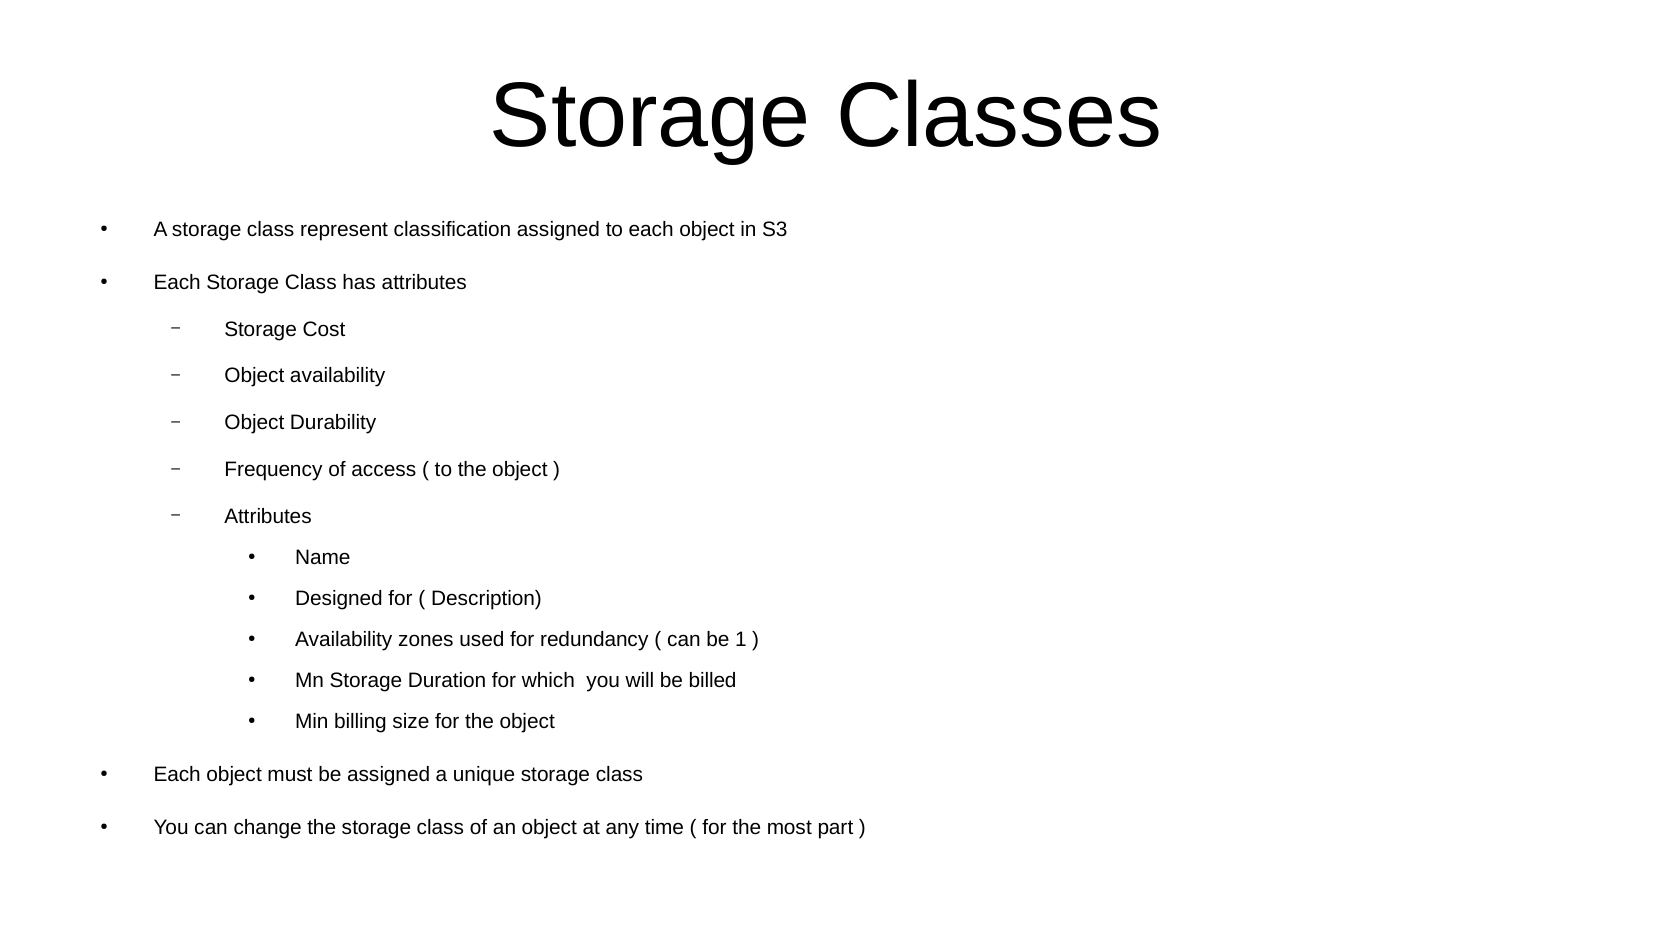

# Storage Classes
A storage class represent classification assigned to each object in S3
Each Storage Class has attributes
Storage Cost
Object availability
Object Durability
Frequency of access ( to the object )
Attributes
Name
Designed for ( Description)
Availability zones used for redundancy ( can be 1 )
Mn Storage Duration for which you will be billed
Min billing size for the object
Each object must be assigned a unique storage class
You can change the storage class of an object at any time ( for the most part )